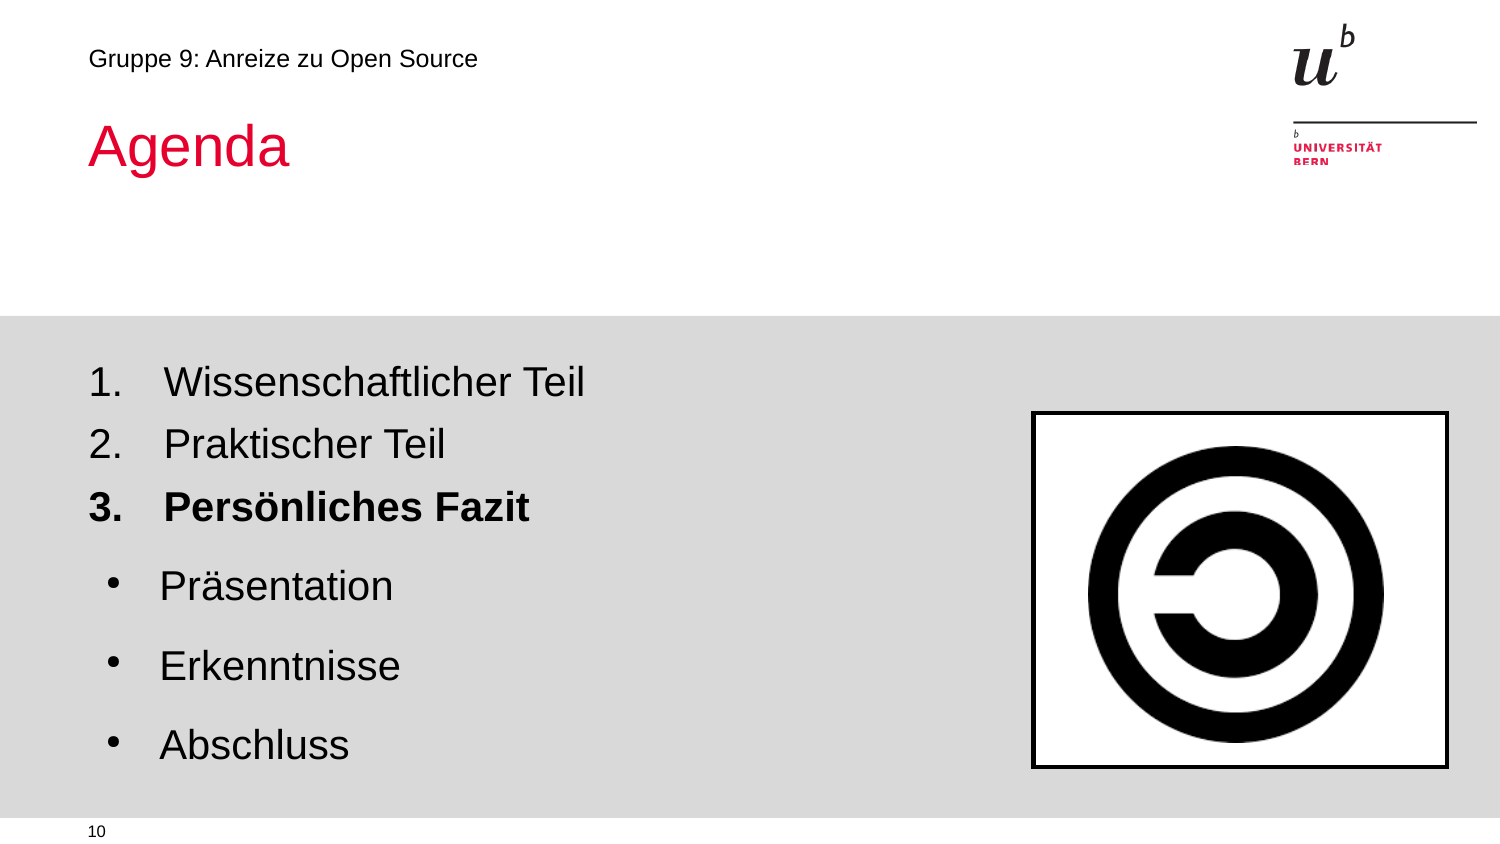

Agenda
Wissenschaftlicher Teil
Praktischer Teil
Persönliches Fazit
Präsentation
Erkenntnisse
Abschluss